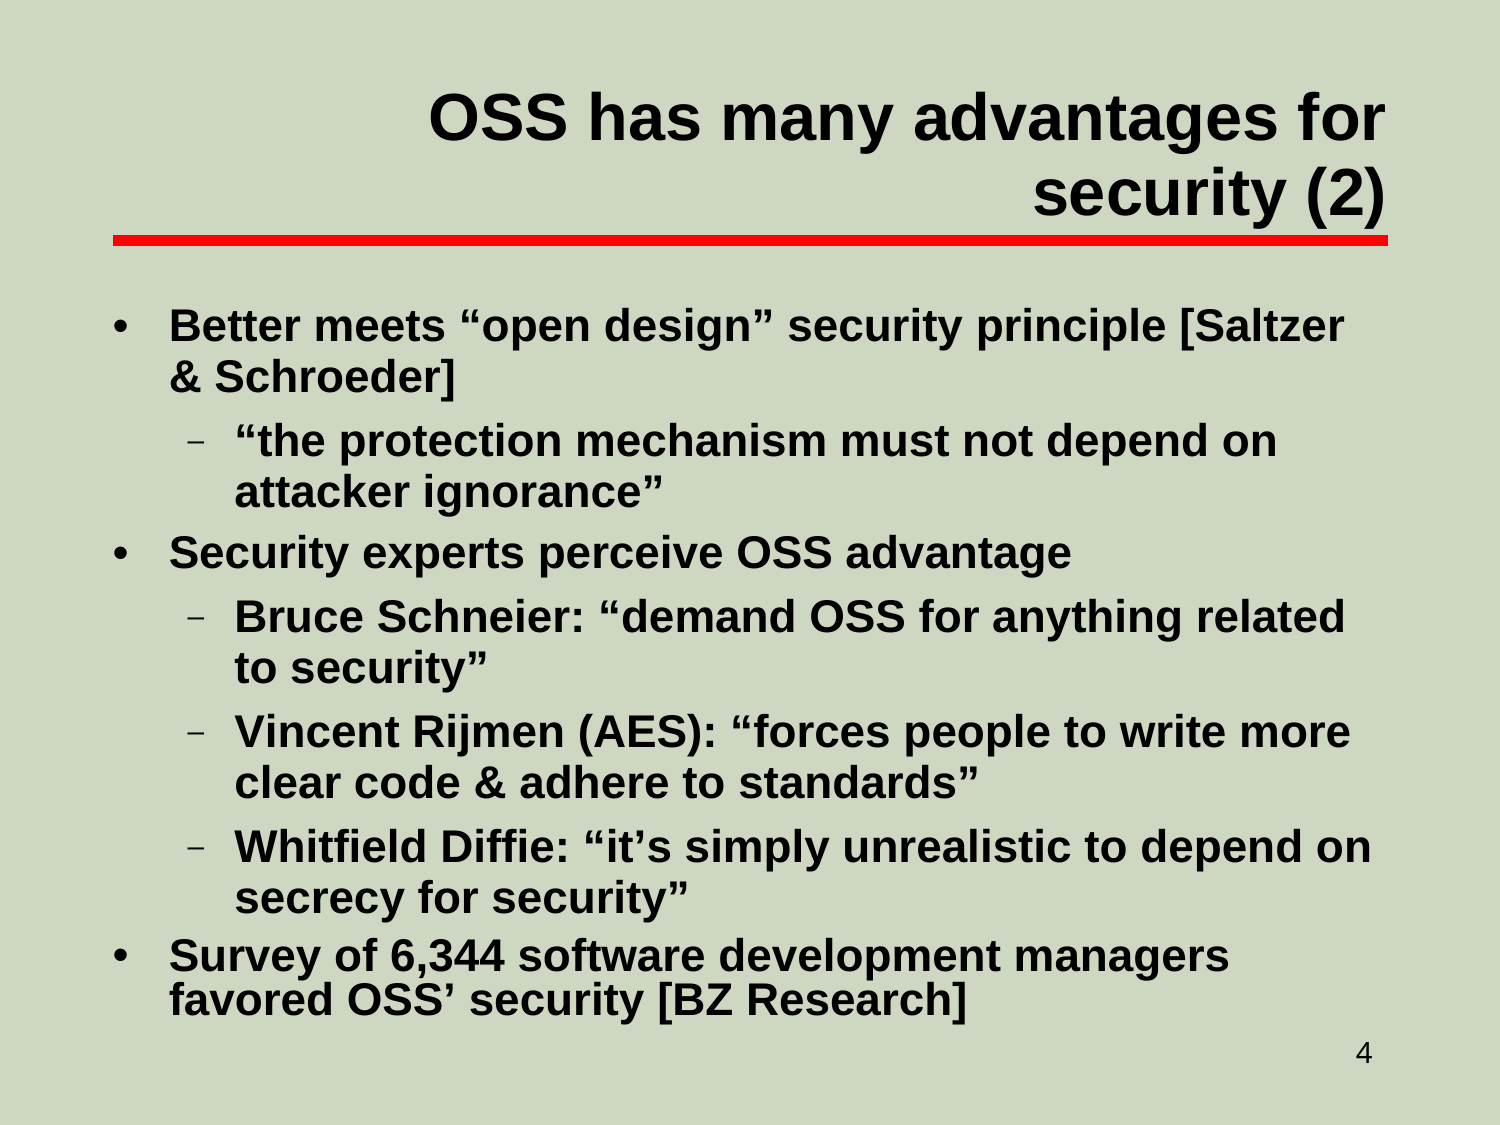

# OSS has many advantages for security (2)
Better meets “open design” security principle [Saltzer & Schroeder]
“the protection mechanism must not depend on attacker ignorance”
Security experts perceive OSS advantage
Bruce Schneier: “demand OSS for anything related to security”
Vincent Rijmen (AES): “forces people to write more clear code & adhere to standards”
Whitfield Diffie: “it’s simply unrealistic to depend on secrecy for security”
Survey of 6,344 software development managers favored OSS’ security [BZ Research]